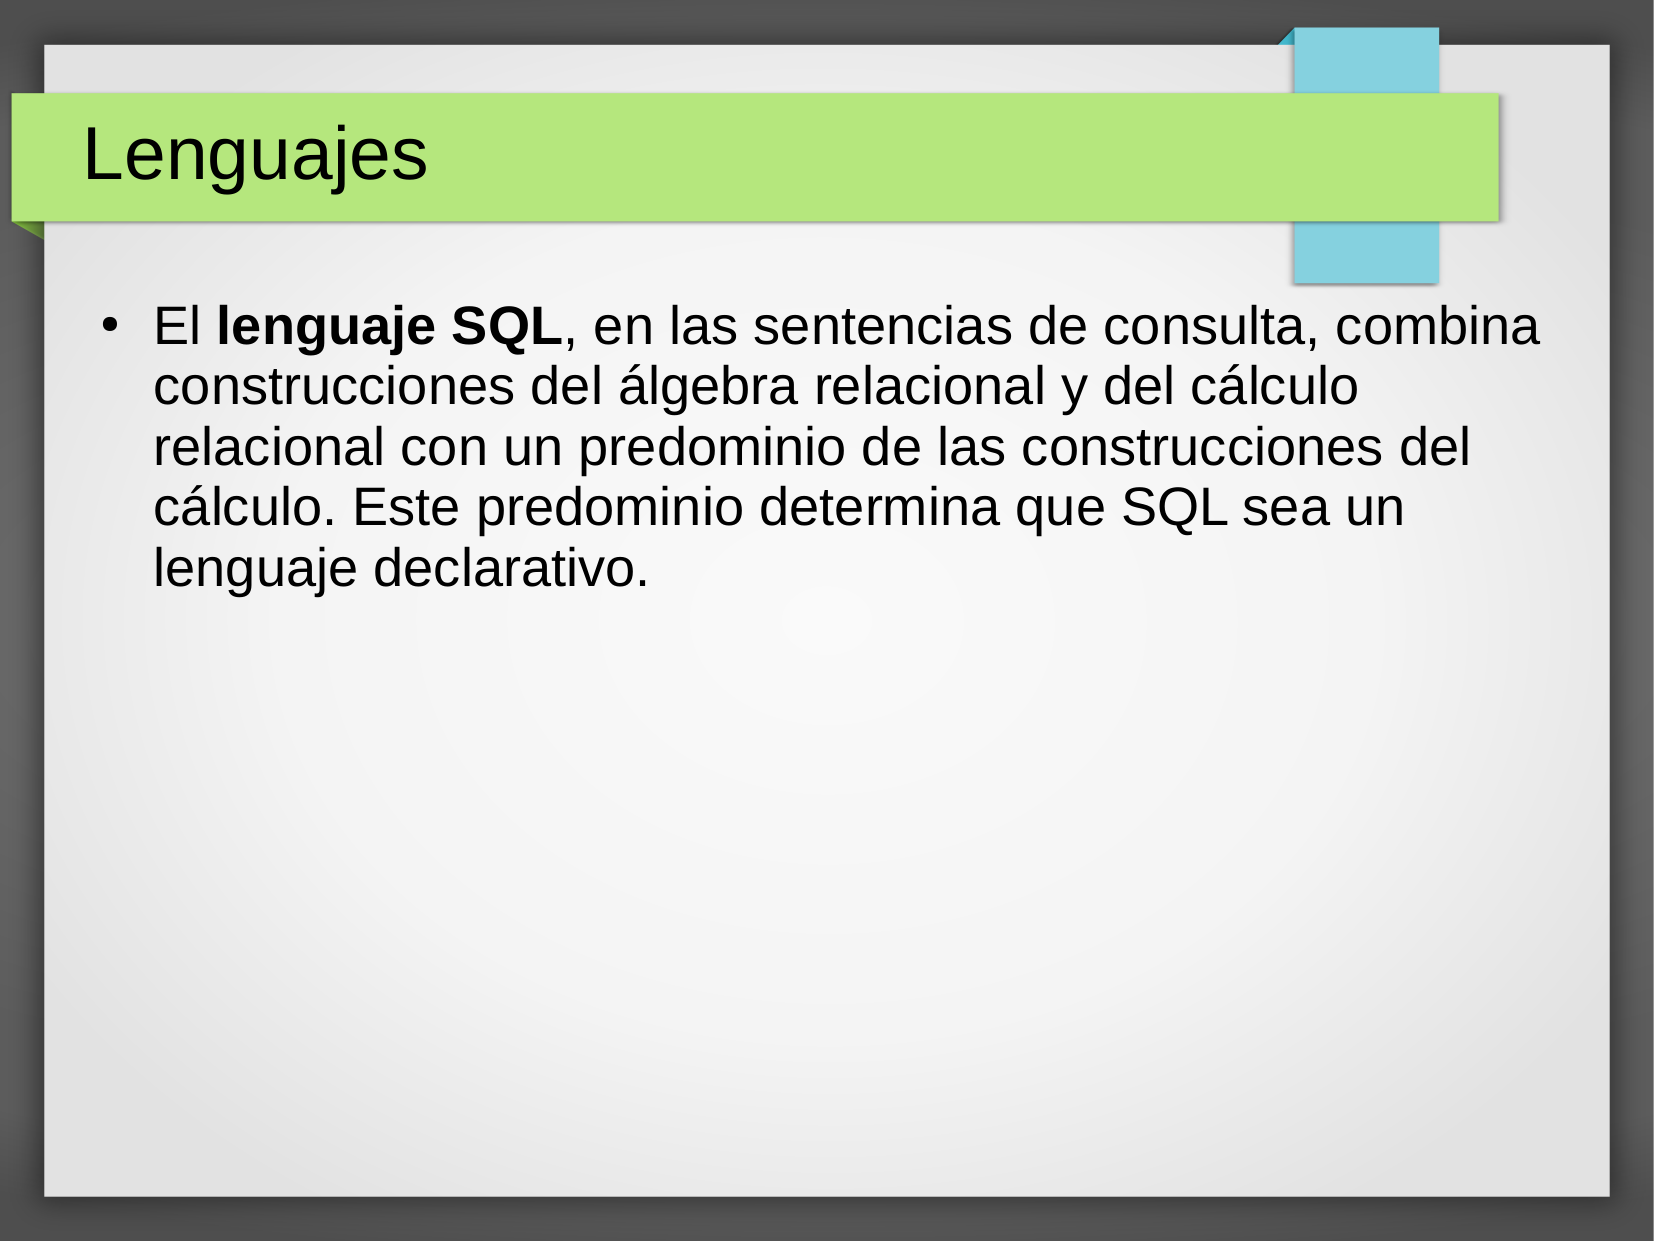

# Lenguajes
El lenguaje SQL, en las sentencias de consulta, combina construcciones del álgebra relacional y del cálculo relacional con un predominio de las construcciones del cálculo. Este predominio determina que SQL sea un lenguaje declarativo.